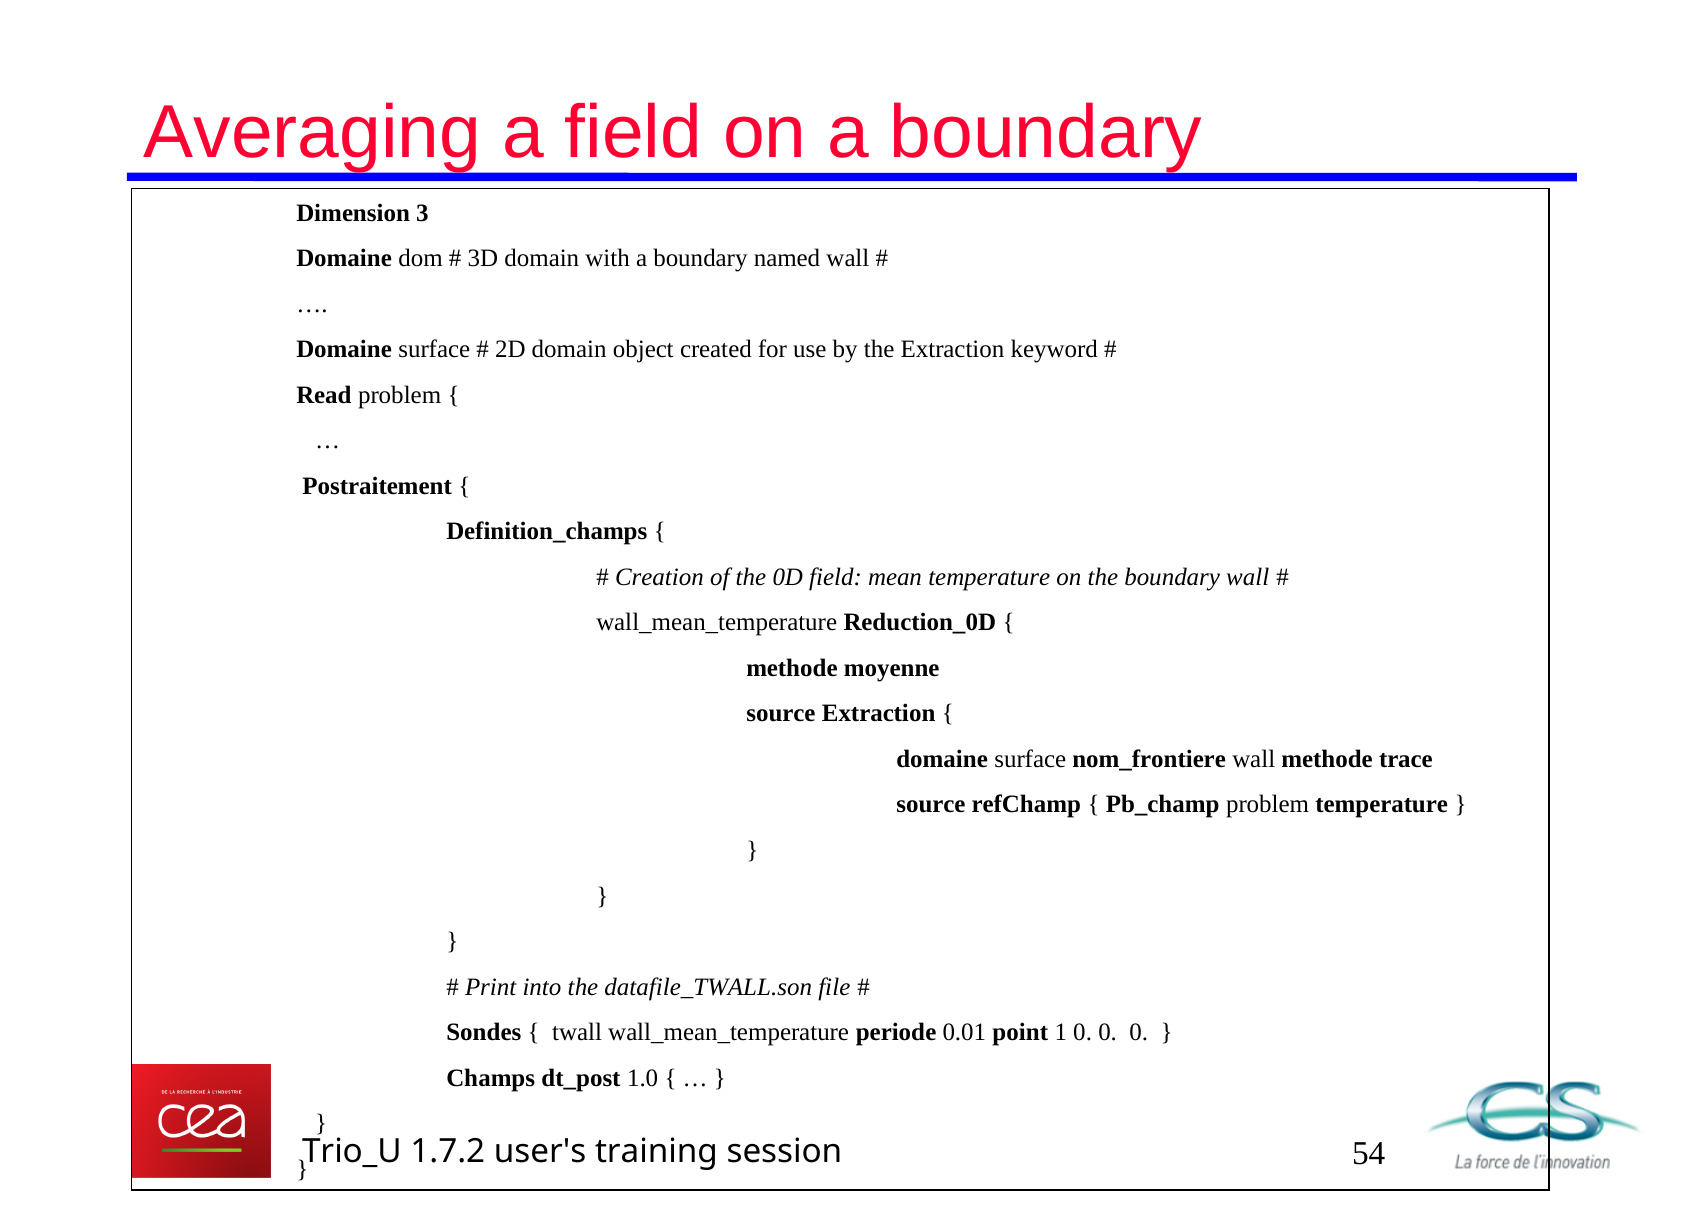

# Averaging a field on a boundary
Dimension 3
Domaine dom # 3D domain with a boundary named wall #
….
Domaine surface # 2D domain object created for use by the Extraction keyword #
Read problem {
 …
 Postraitement {
	Definition_champs {
		# Creation of the 0D field: mean temperature on the boundary wall #
		wall_mean_temperature Reduction_0D {
			methode moyenne
			source Extraction {
				domaine surface nom_frontiere wall methode trace
				source refChamp { Pb_champ problem temperature }
 }
		}
	}
	# Print into the datafile_TWALL.son file #
	Sondes { twall wall_mean_temperature periode 0.01 point 1 0. 0. 0. }
	Champs dt_post 1.0 { … }
 }
}
Trio_U 1.7.2 user's training session
54